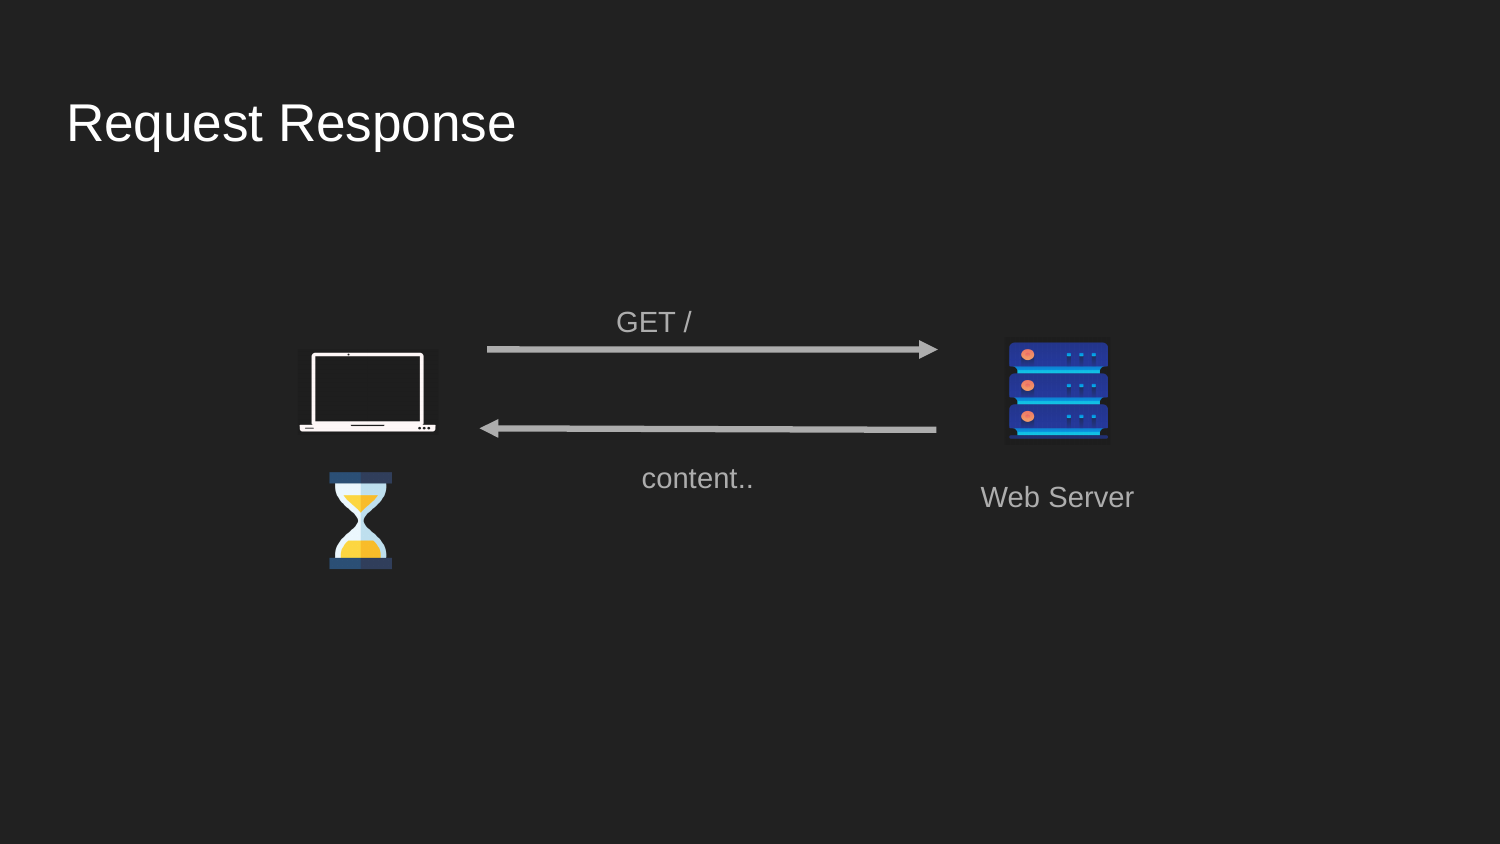

# Request Response
GET /
content..
Web Server